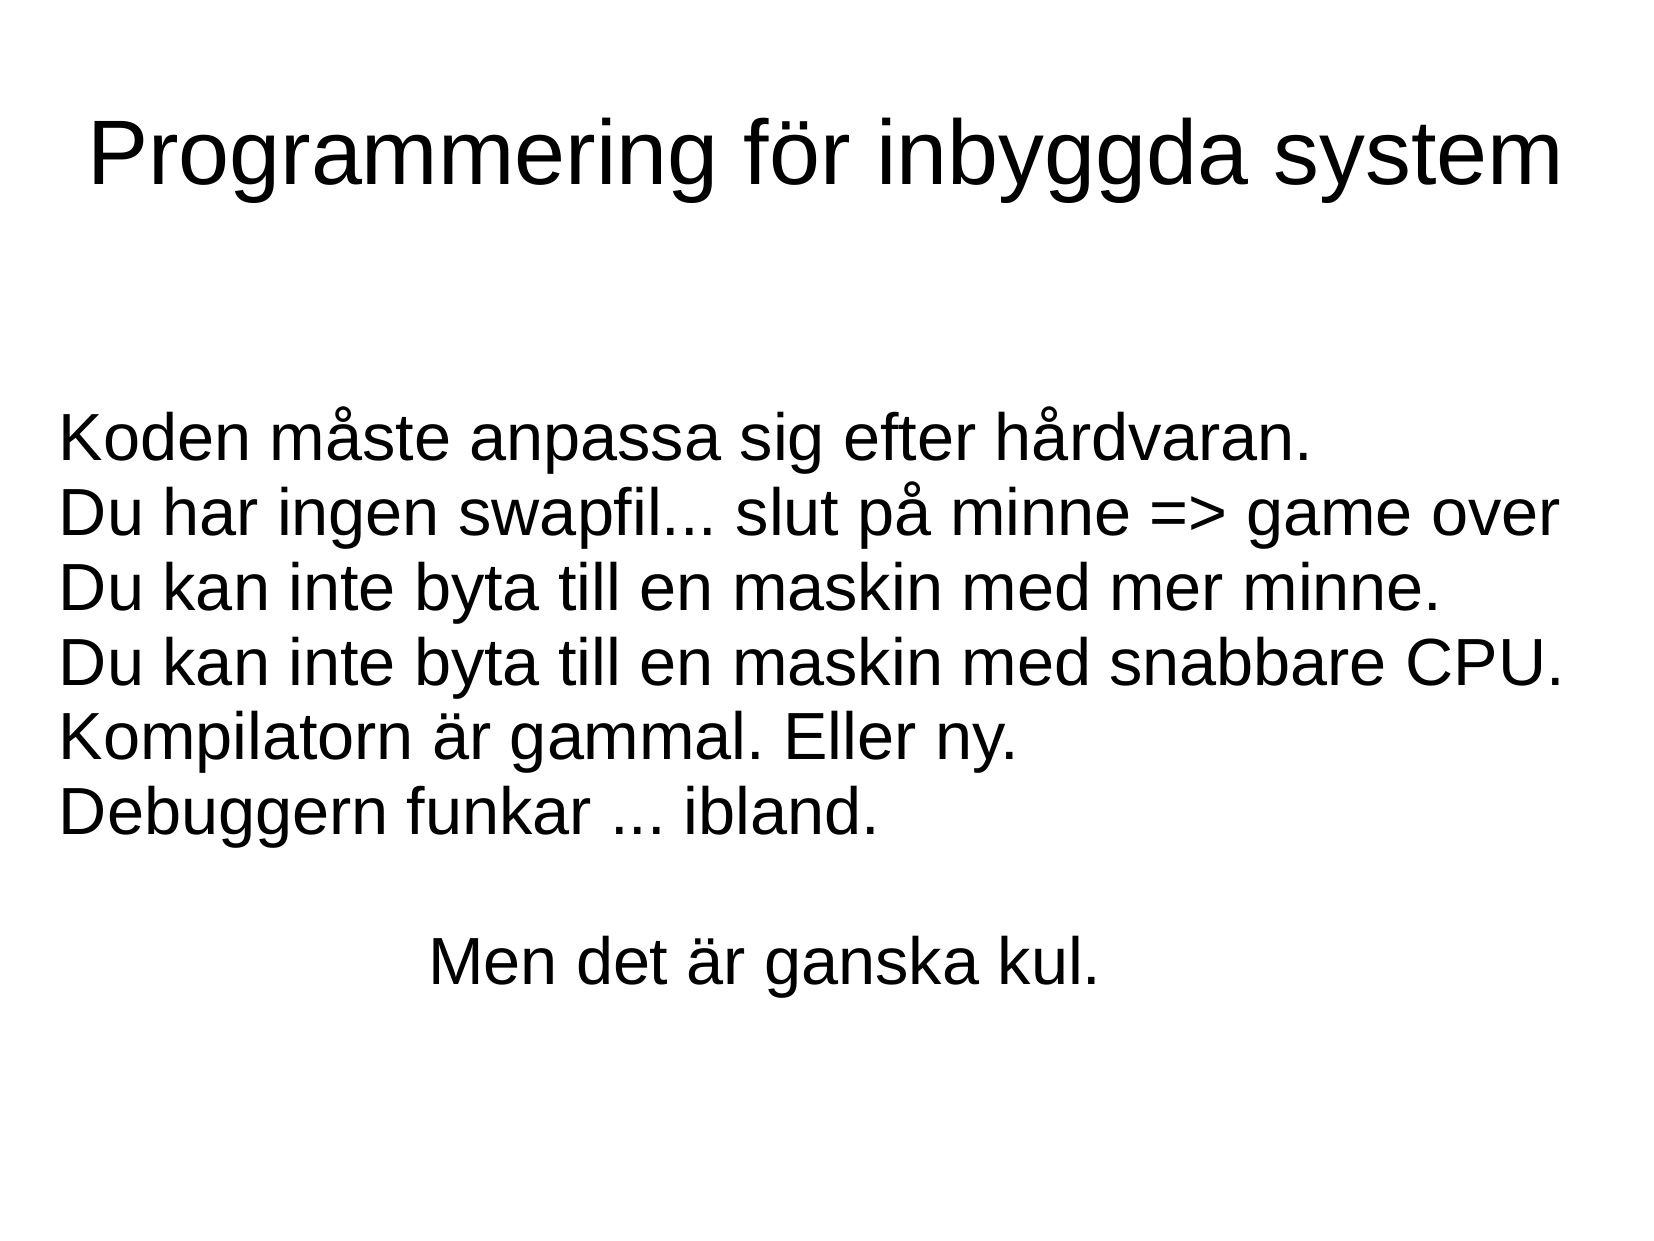

# Programmering för inbyggda system
Koden måste anpassa sig efter hårdvaran.
Du har ingen swapfil... slut på minne => game over
Du kan inte byta till en maskin med mer minne.
Du kan inte byta till en maskin med snabbare CPU.
Kompilatorn är gammal. Eller ny.
Debuggern funkar ... ibland.
					Men det är ganska kul.